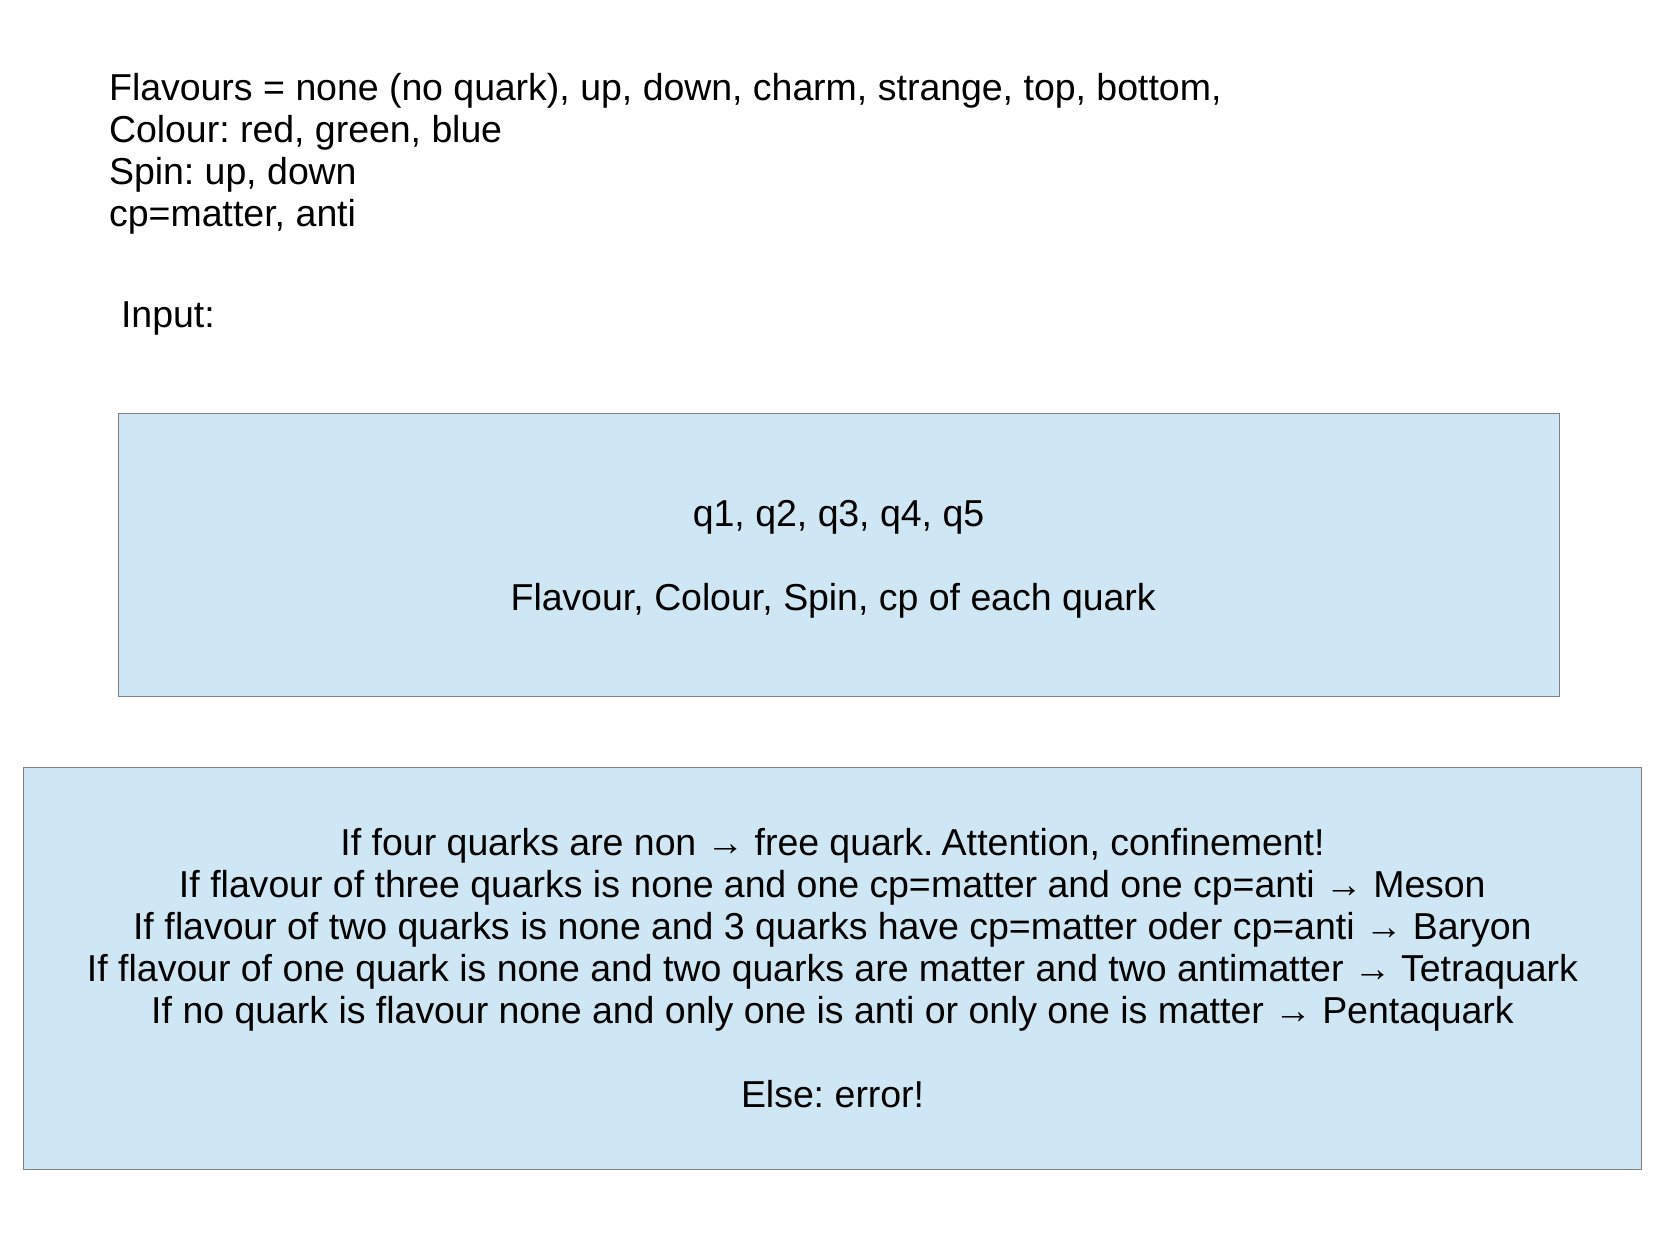

Flavours = none (no quark), up, down, charm, strange, top, bottom,
Colour: red, green, blue
Spin: up, down
cp=matter, anti
Input:
q1, q2, q3, q4, q5
Flavour, Colour, Spin, cp of each quark
If four quarks are non → free quark. Attention, confinement!
If flavour of three quarks is none and one cp=matter and one cp=anti → Meson
If flavour of two quarks is none and 3 quarks have cp=matter oder cp=anti → Baryon
If flavour of one quark is none and two quarks are matter and two antimatter → Tetraquark
If no quark is flavour none and only one is anti or only one is matter → Pentaquark
Else: error!